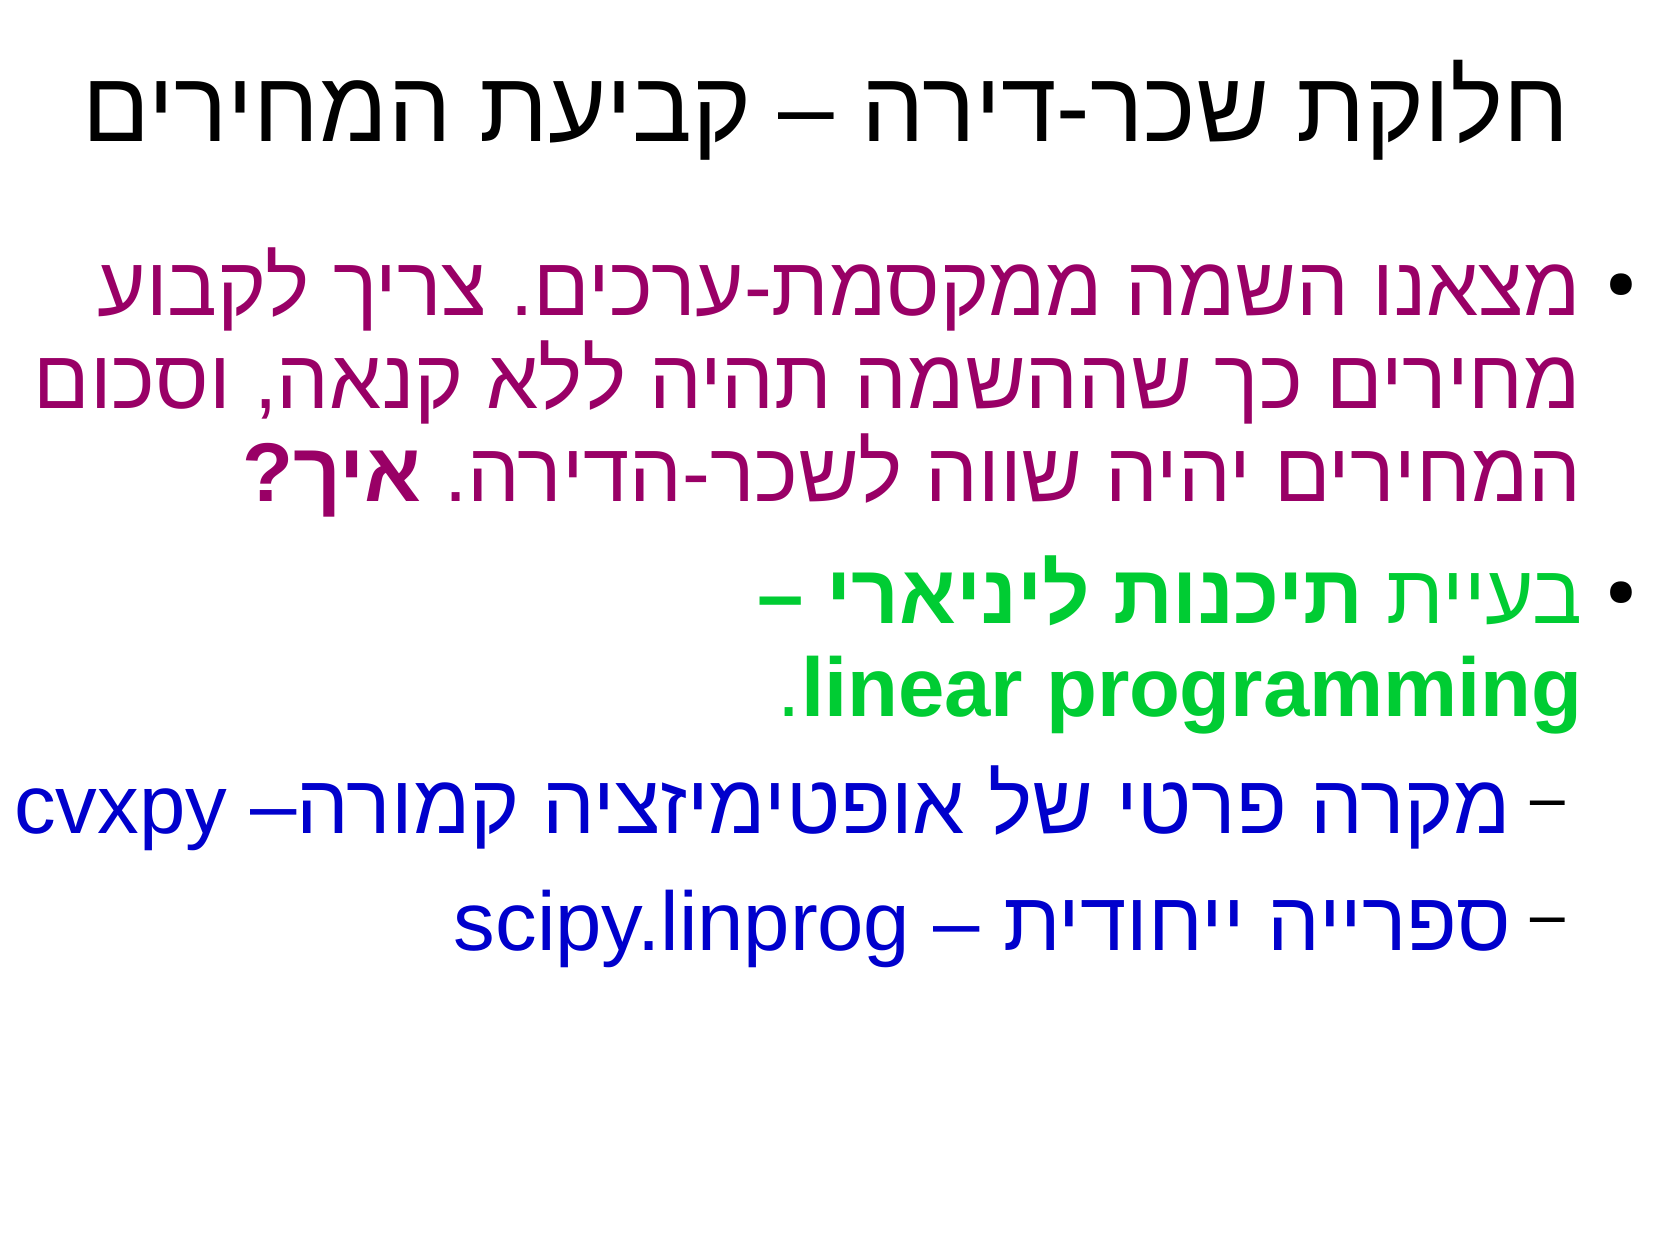

# חלוקת שכר-דירה – קביעת המחירים
מצאנו השמה ממקסמת-ערכים. צריך לקבוע מחירים כך שההשמה תהיה ללא קנאה, וסכום המחירים יהיה שווה לשכר-הדירה. איך?
בעיית תיכנות ליניארי –
linear programming.
מקרה פרטי של אופטימיזציה קמורה– cvxpy
ספרייה ייחודית – scipy.linprog